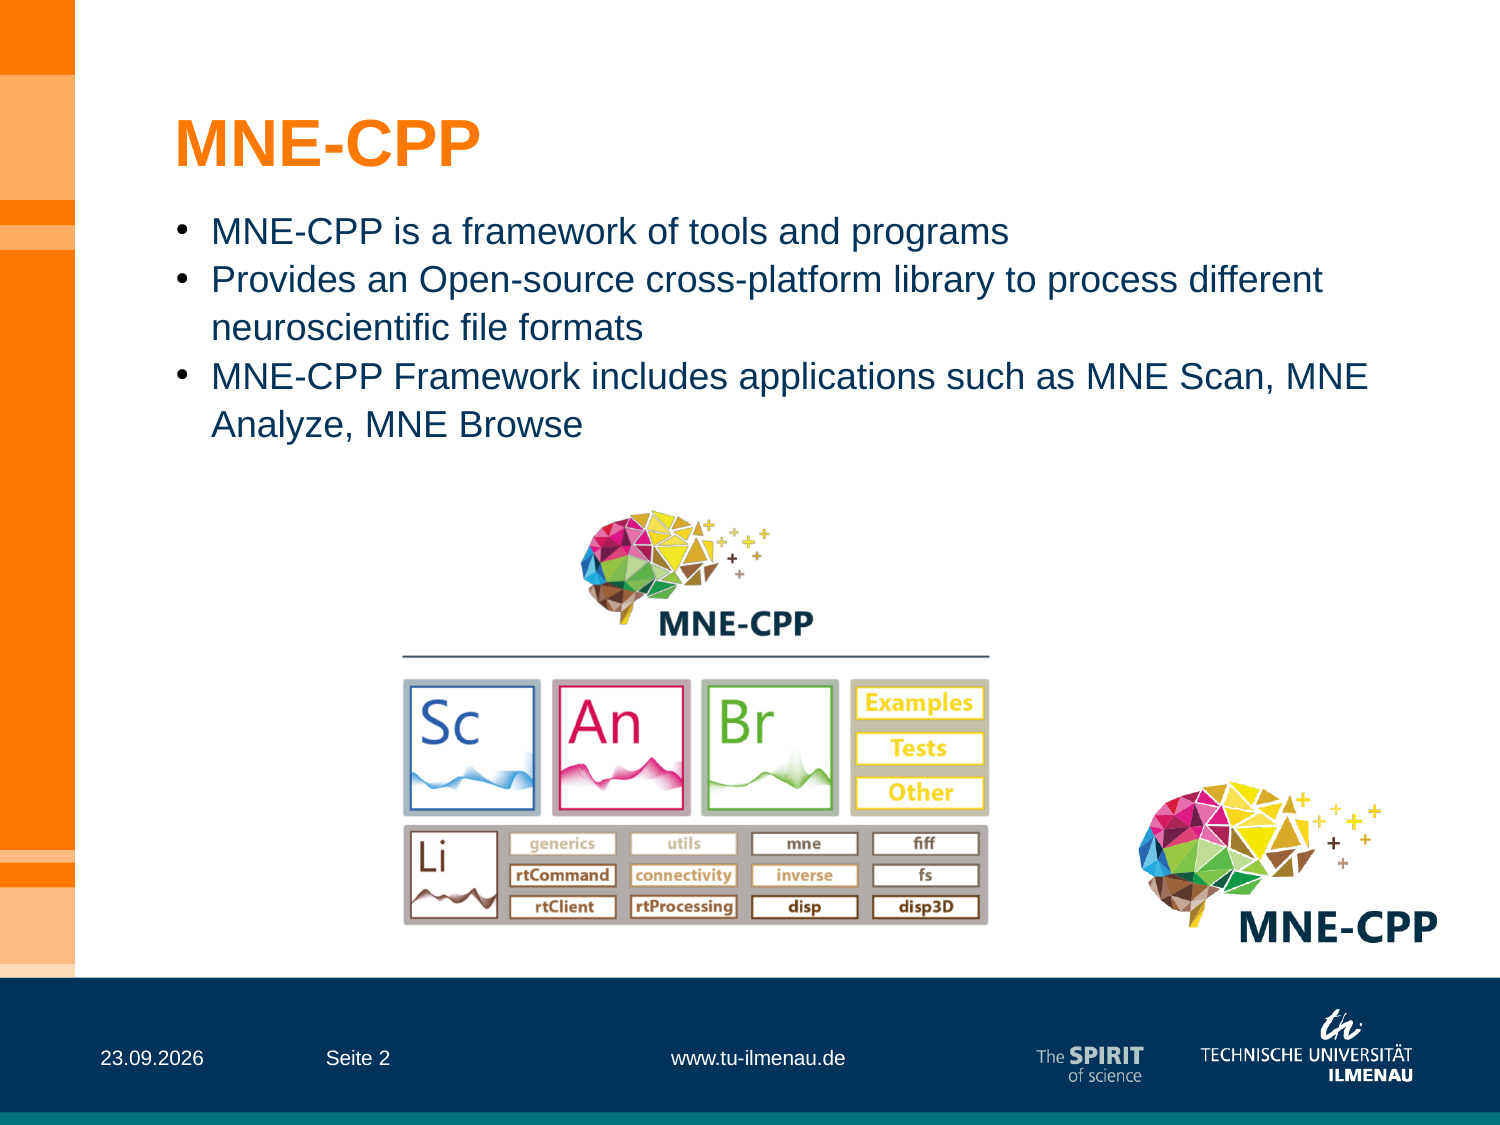

MNE-CPP
MNE-CPP is a framework of tools and programs
Provides an Open-source cross-platform library to process different neuroscientific file formats
MNE-CPP Framework includes applications such as MNE Scan, MNE Analyze, MNE Browse
Seite
www.tu-ilmenau.de